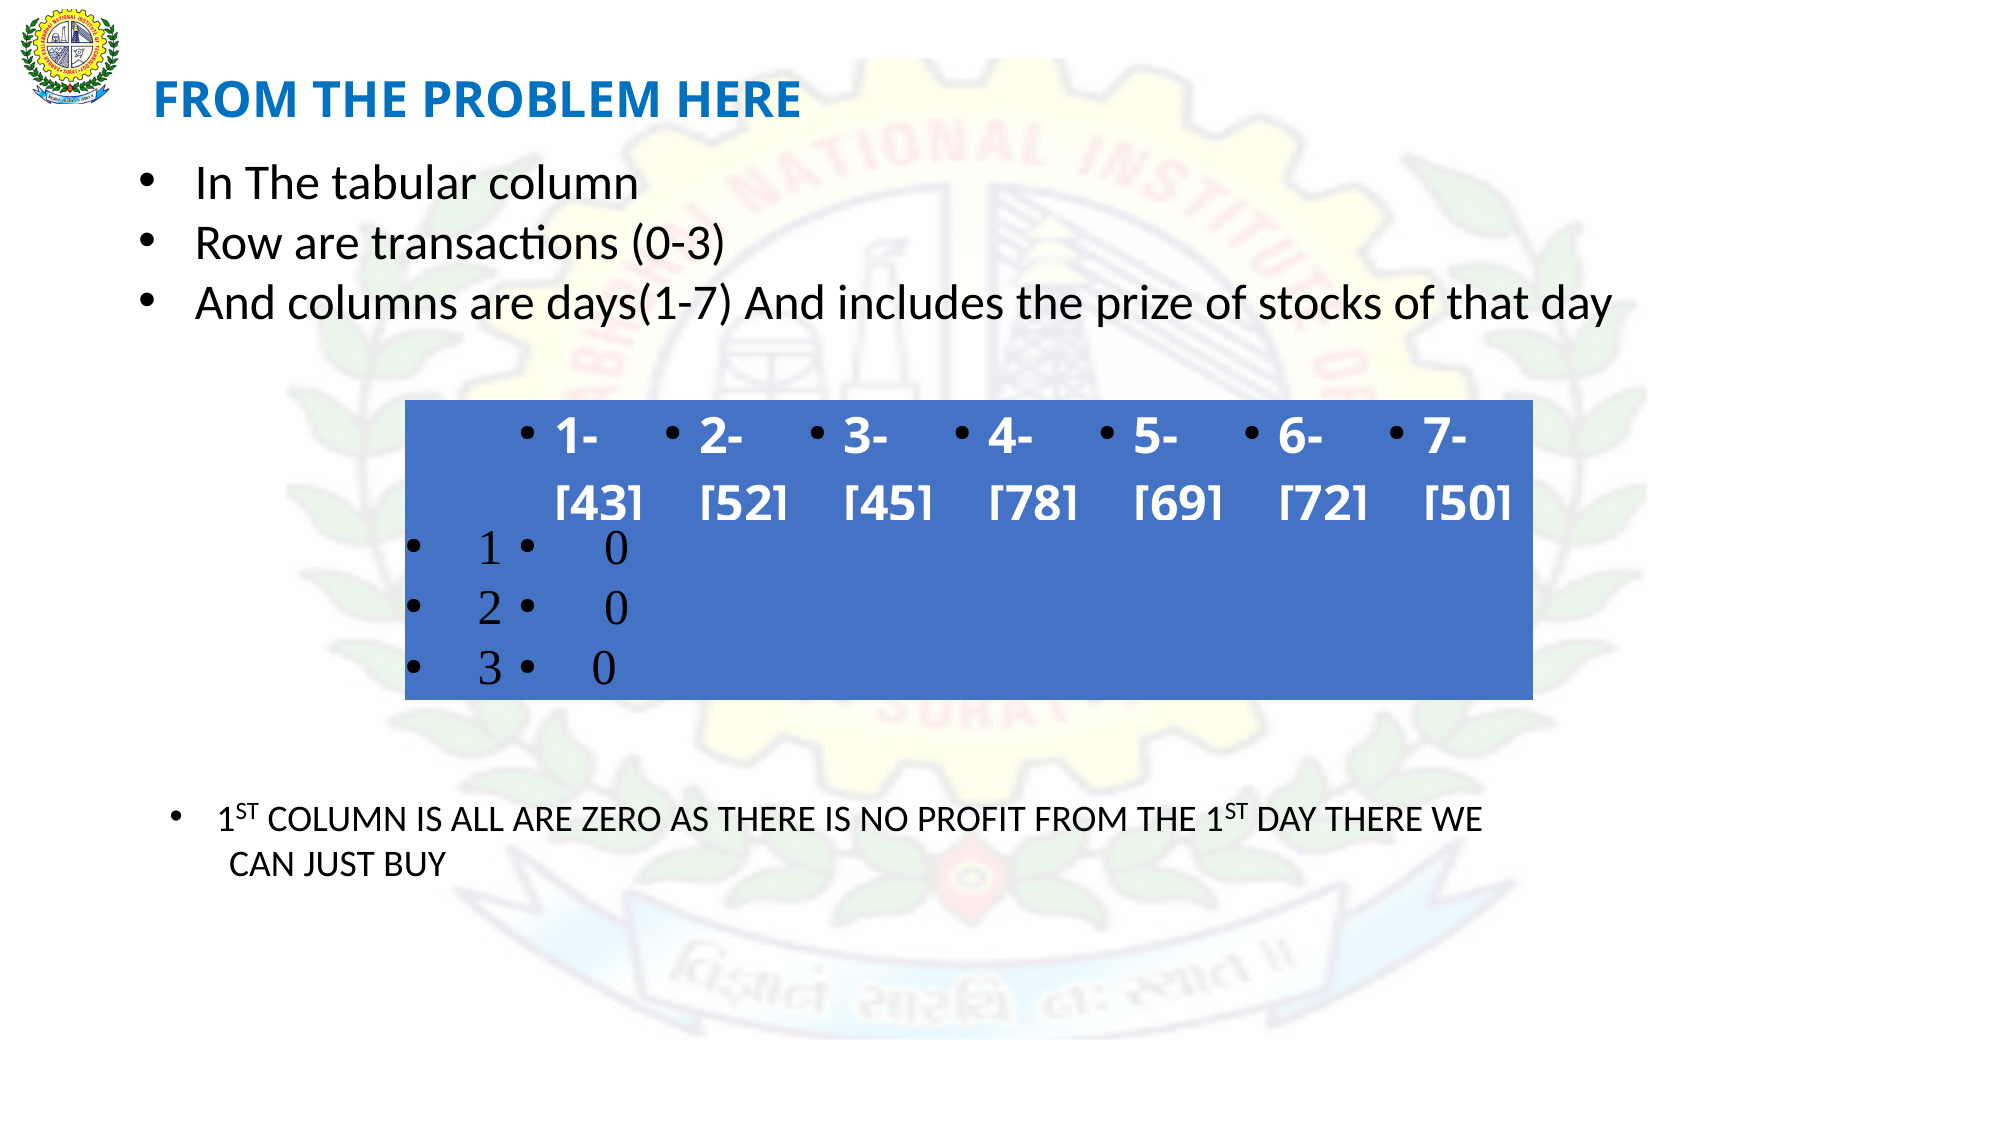

# FROM THE PROBLEM HERE
In The tabular column
Row are transactions (0-3)
And columns are days(1-7) And includes the prize of stocks of that day
| | 1-[43] | 2-[52] | 3-[45] | 4-[78] | 5-[69] | 6-[72] | 7-[50] |
| --- | --- | --- | --- | --- | --- | --- | --- |
| 1 | 0 | | | | | | |
| 2 | 0 | | | | | | |
| 3 | 0 | | | | | | |
1ST COLUMN IS ALL ARE ZERO AS THERE IS NO PROFIT FROM THE 1ST DAY THERE WE
 CAN JUST BUY